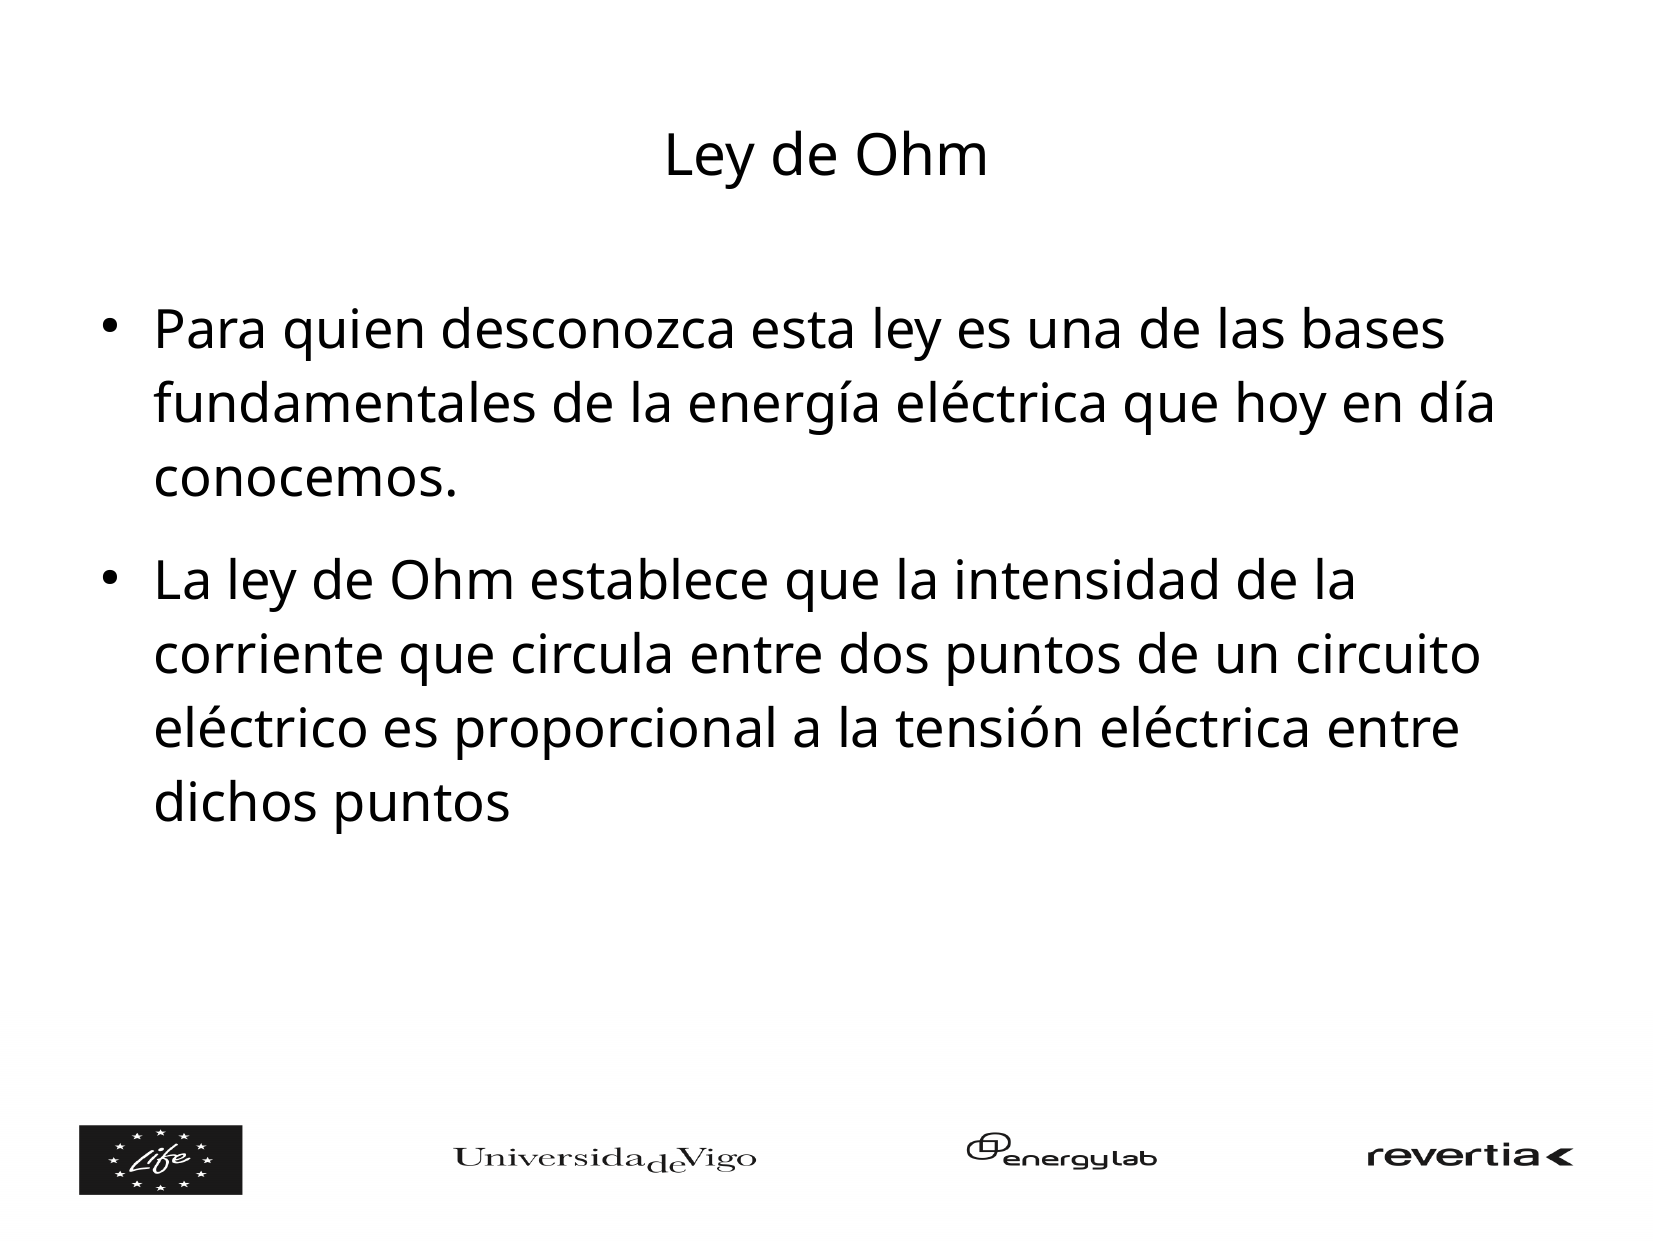

# Ley de Ohm
Para quien desconozca esta ley es una de las bases fundamentales de la energía eléctrica que hoy en día conocemos.
La ley de Ohm establece que la intensidad de la corriente que circula entre dos puntos de un circuito eléctrico es proporcional a la tensión eléctrica entre dichos puntos